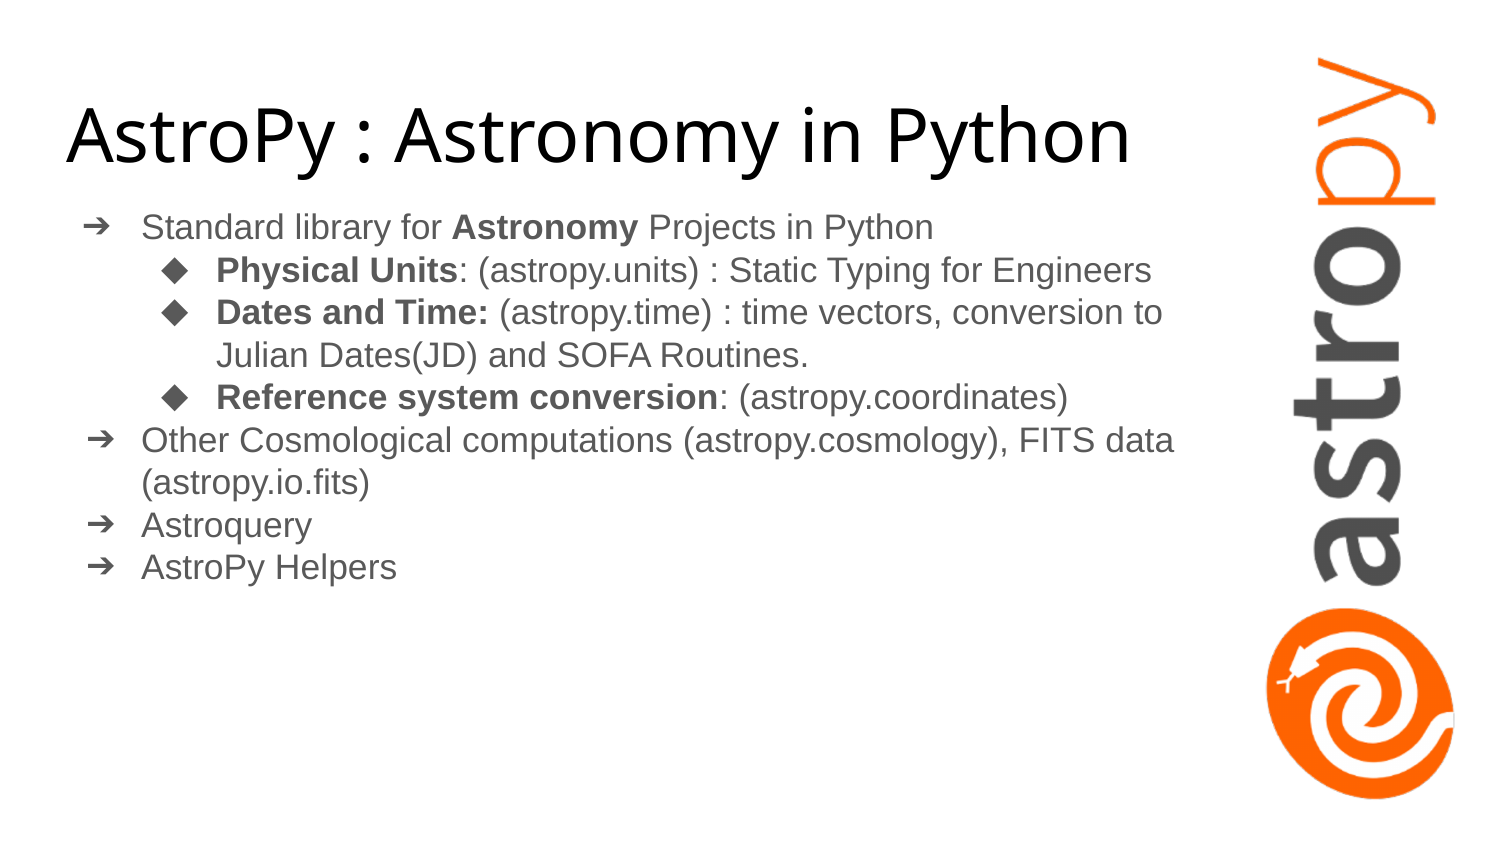

# AstroPy : Astronomy in Python
Standard library for Astronomy Projects in Python
Physical Units: (astropy.units) : Static Typing for Engineers
Dates and Time: (astropy.time) : time vectors, conversion to Julian Dates(JD) and SOFA Routines.
Reference system conversion: (astropy.coordinates)
Other Cosmological computations (astropy.cosmology), FITS data (astropy.io.fits)
Astroquery
AstroPy Helpers